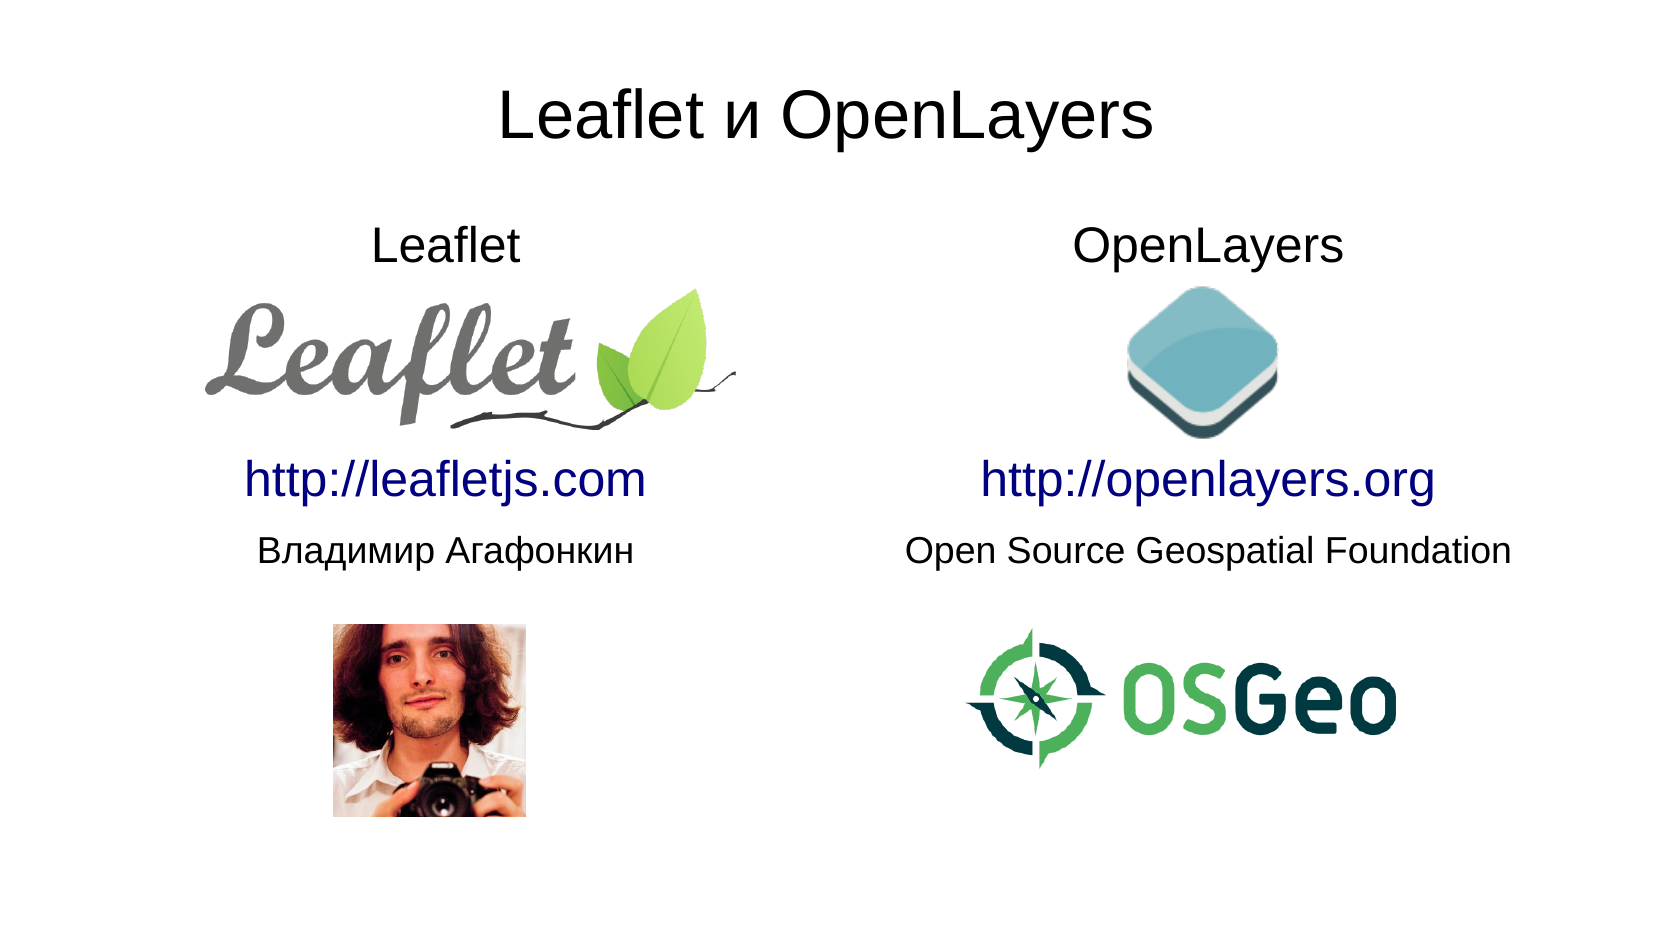

# Leaflet и OpenLayers
Leaflet
http://leafletjs.com
Владимир Агафонкин
OpenLayers
http://openlayers.org
Open Source Geospatial Foundation